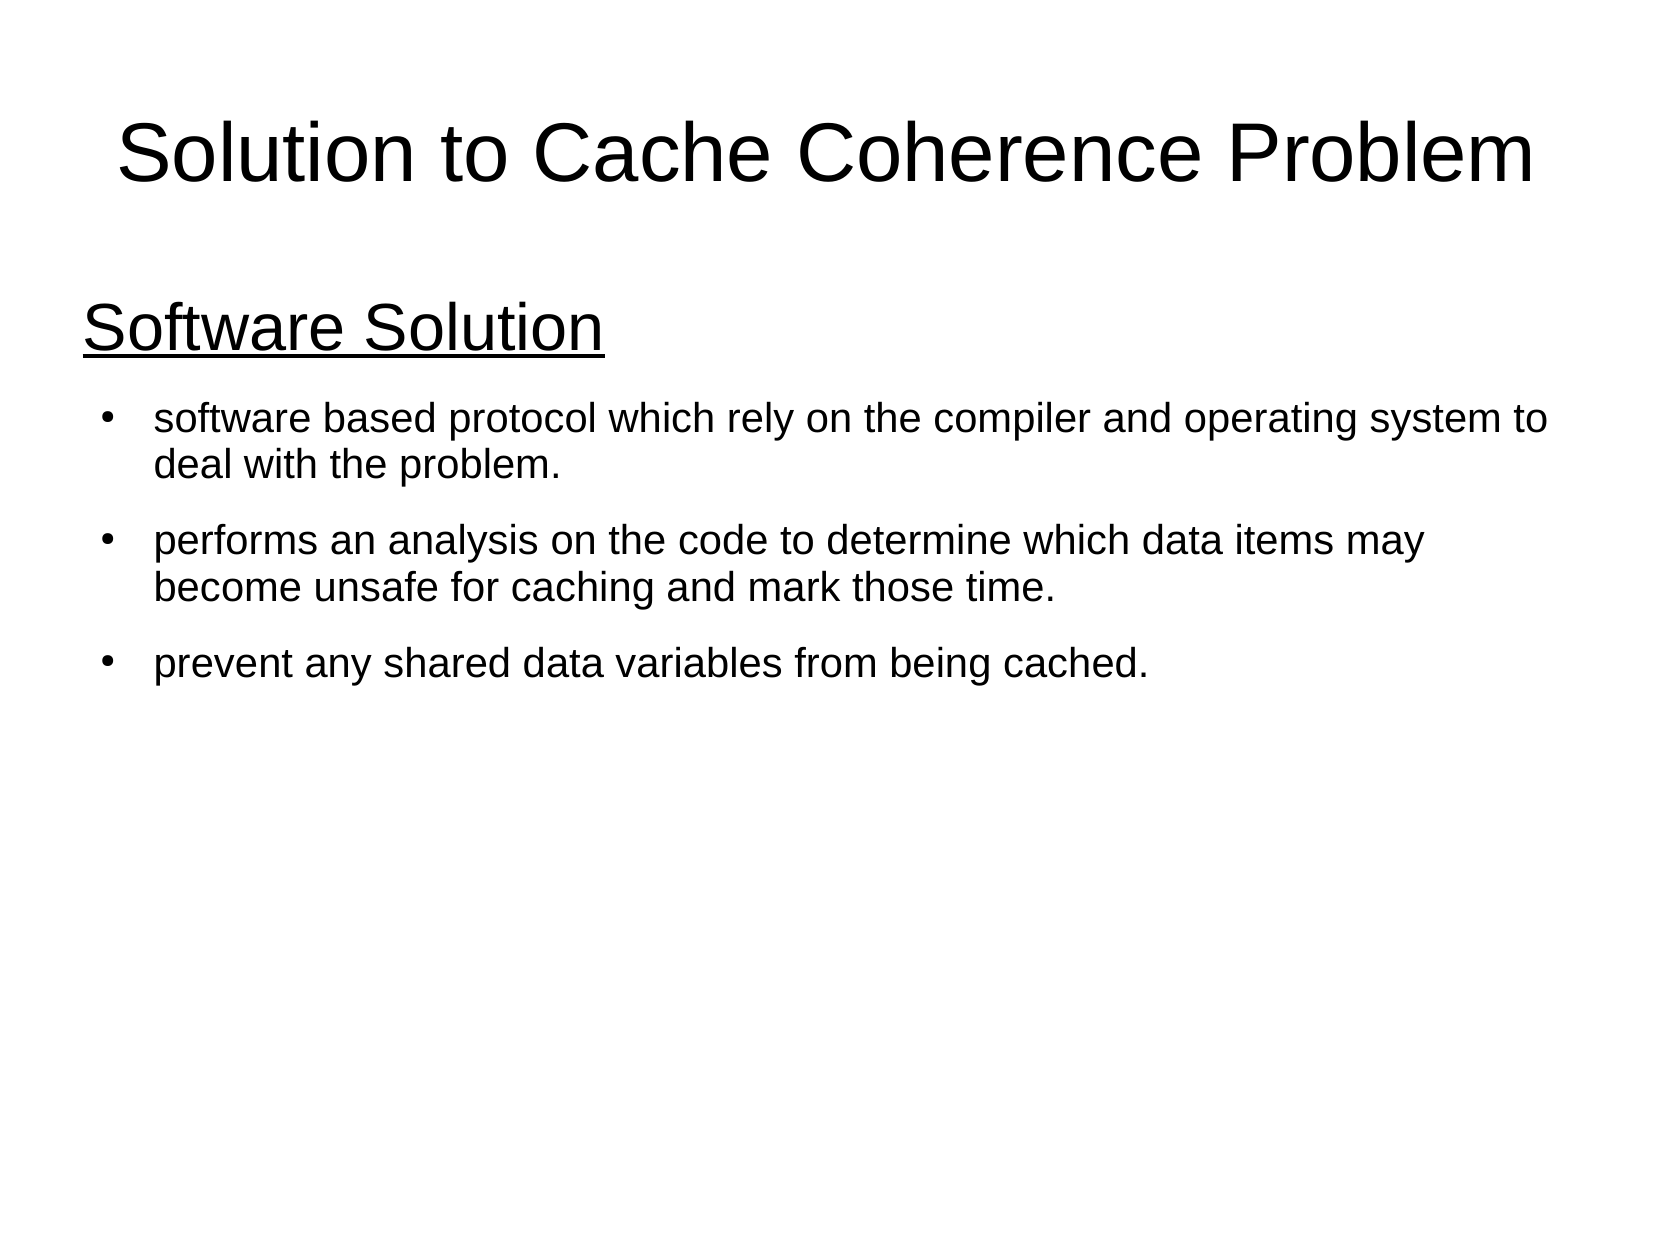

# Solution to Cache Coherence Problem
Software Solution
software based protocol which rely on the compiler and operating system to deal with the problem.
performs an analysis on the code to determine which data items may become unsafe for caching and mark those time.
prevent any shared data variables from being cached.